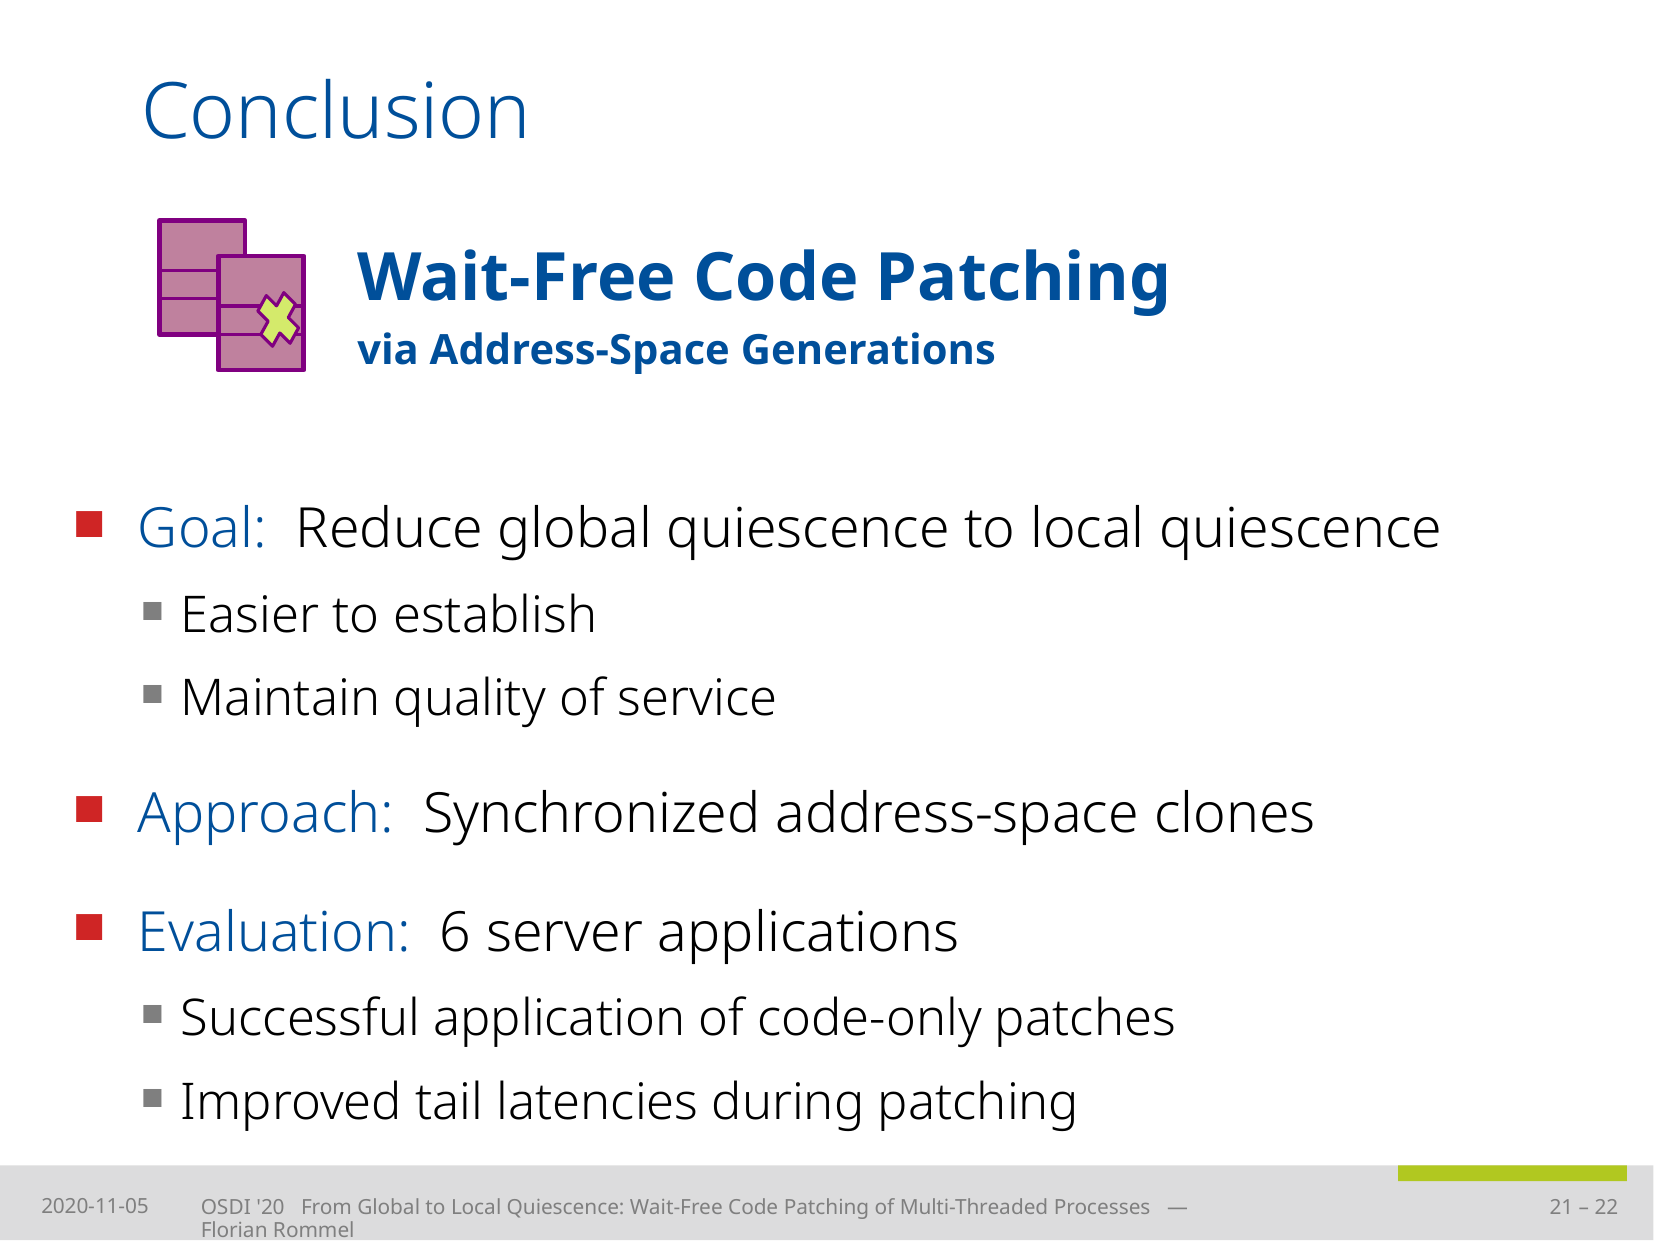

# Conclusion
Wait-Free Code Patching
via Address-Space Generations
Goal: Reduce global quiescence to local quiescence
Easier to establish
Maintain quality of service
Approach: Synchronized address-space clones
Evaluation: 6 server applications
Successful application of code-only patches
Improved tail latencies during patching
21